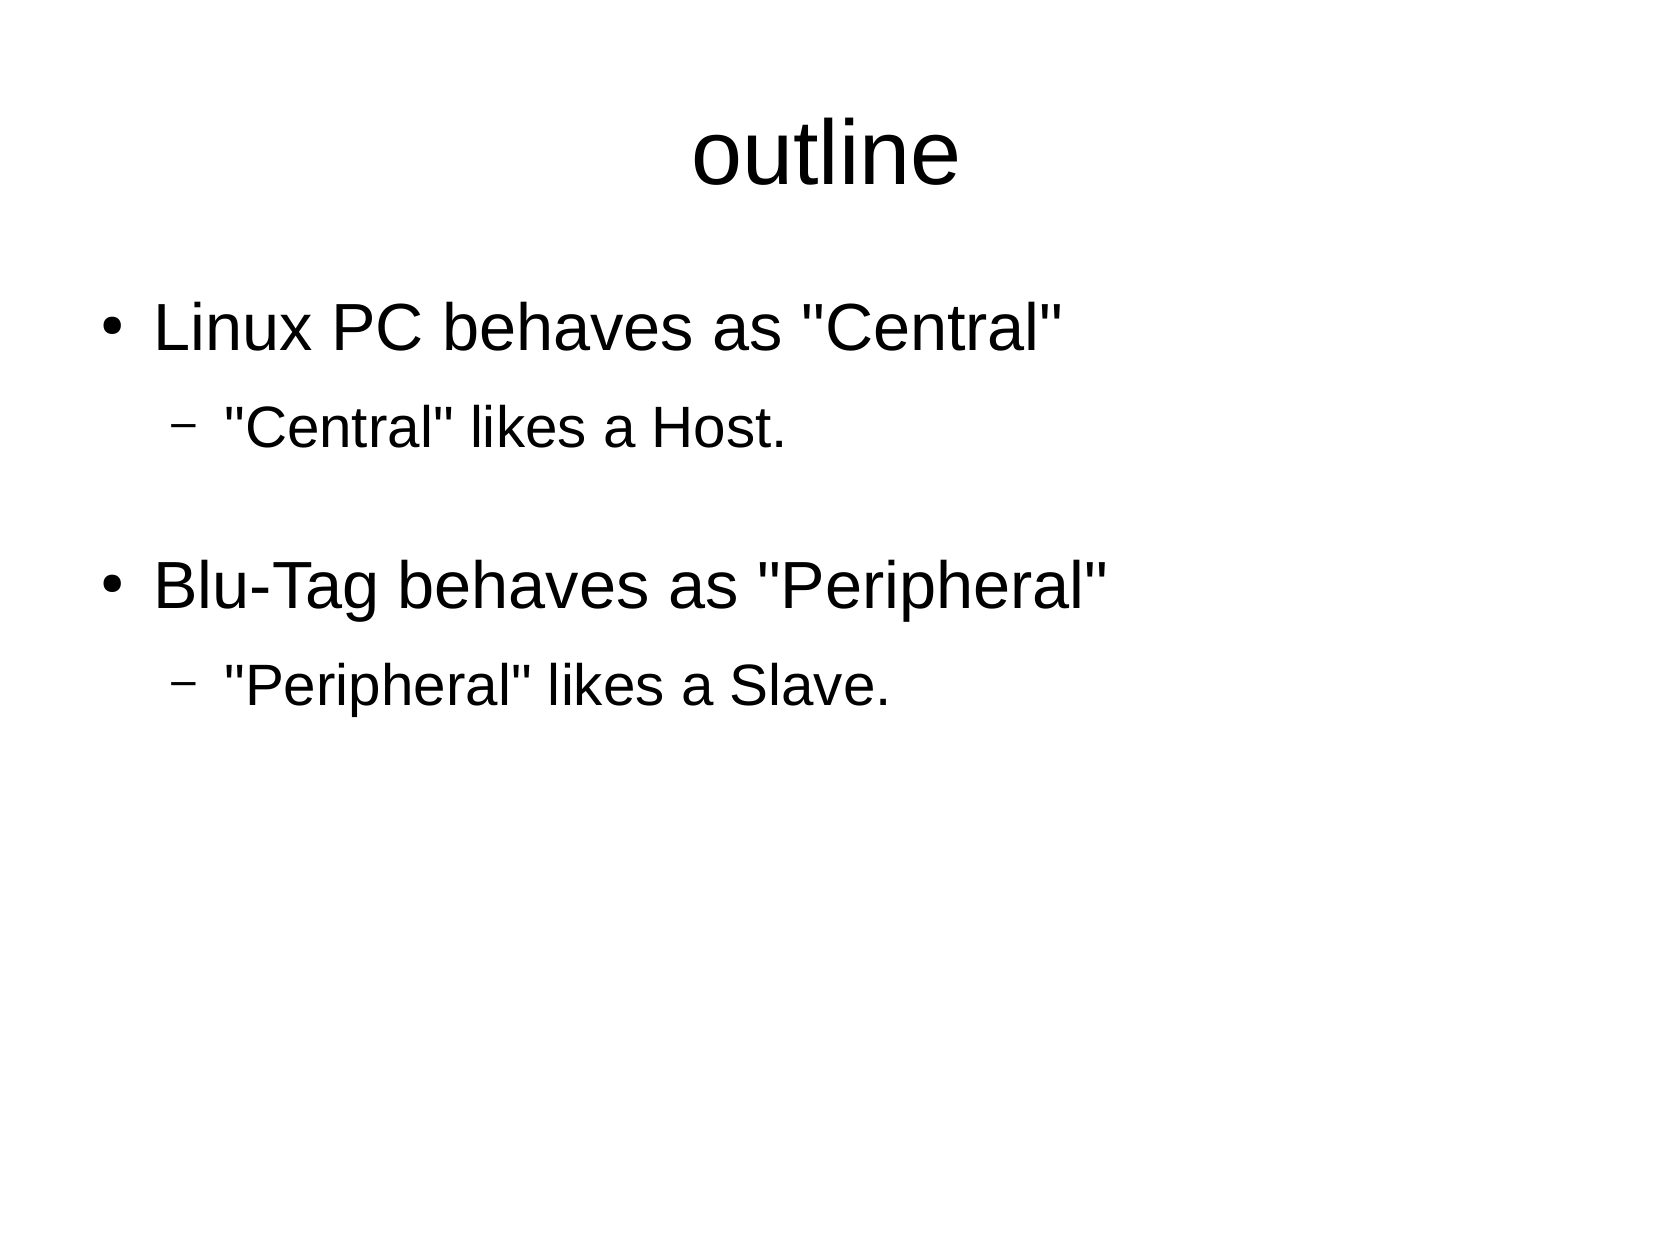

# outline
Linux PC behaves as "Central"
"Central" likes a Host.
Blu-Tag behaves as "Peripheral"
"Peripheral" likes a Slave.